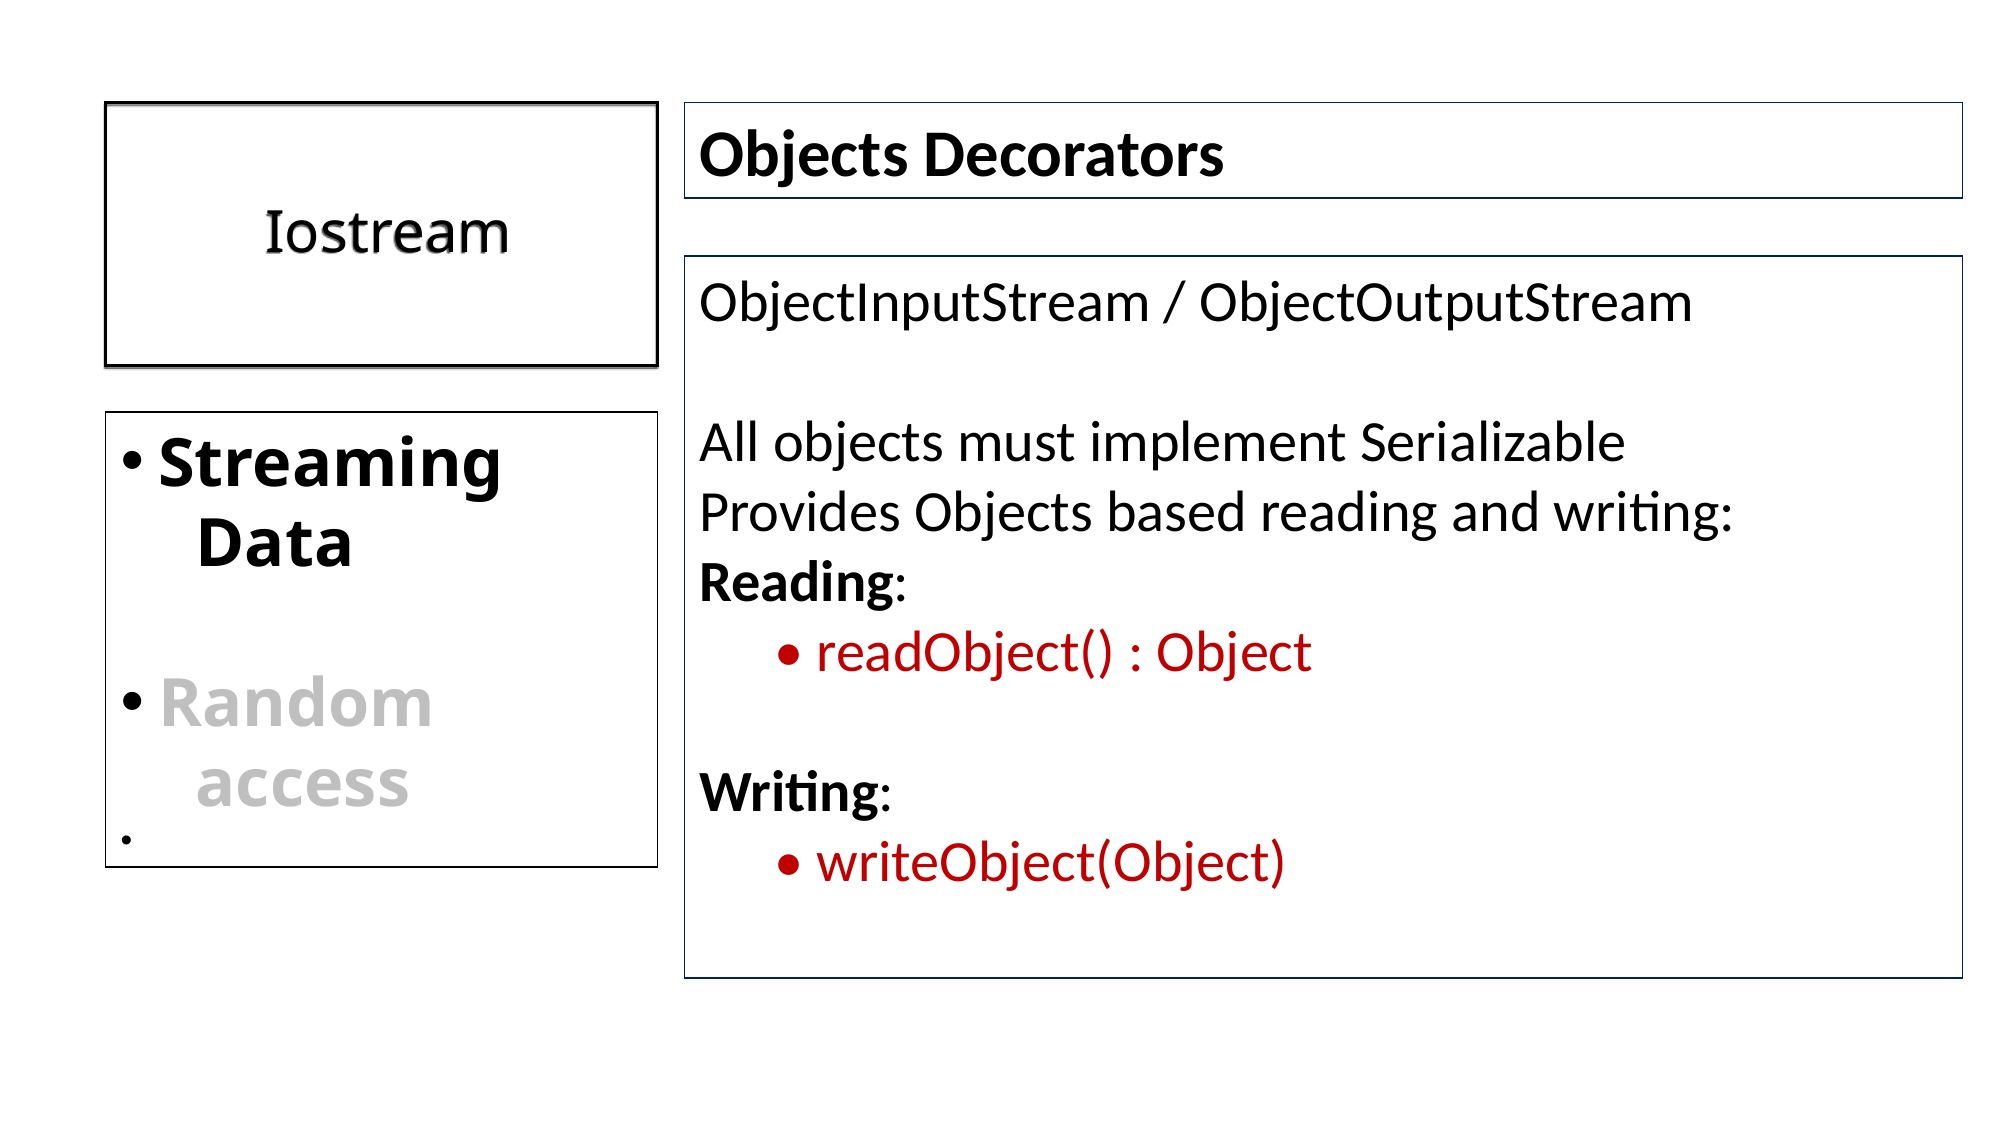

# Iostream
Objects Decorators
ObjectInputStream / ObjectOutputStream
All objects must implement Serializable
Provides Objects based reading and writing:
Reading:
	• readObject() : Object
Writing:
	• writeObject(Object)
Streaming Data
Random access